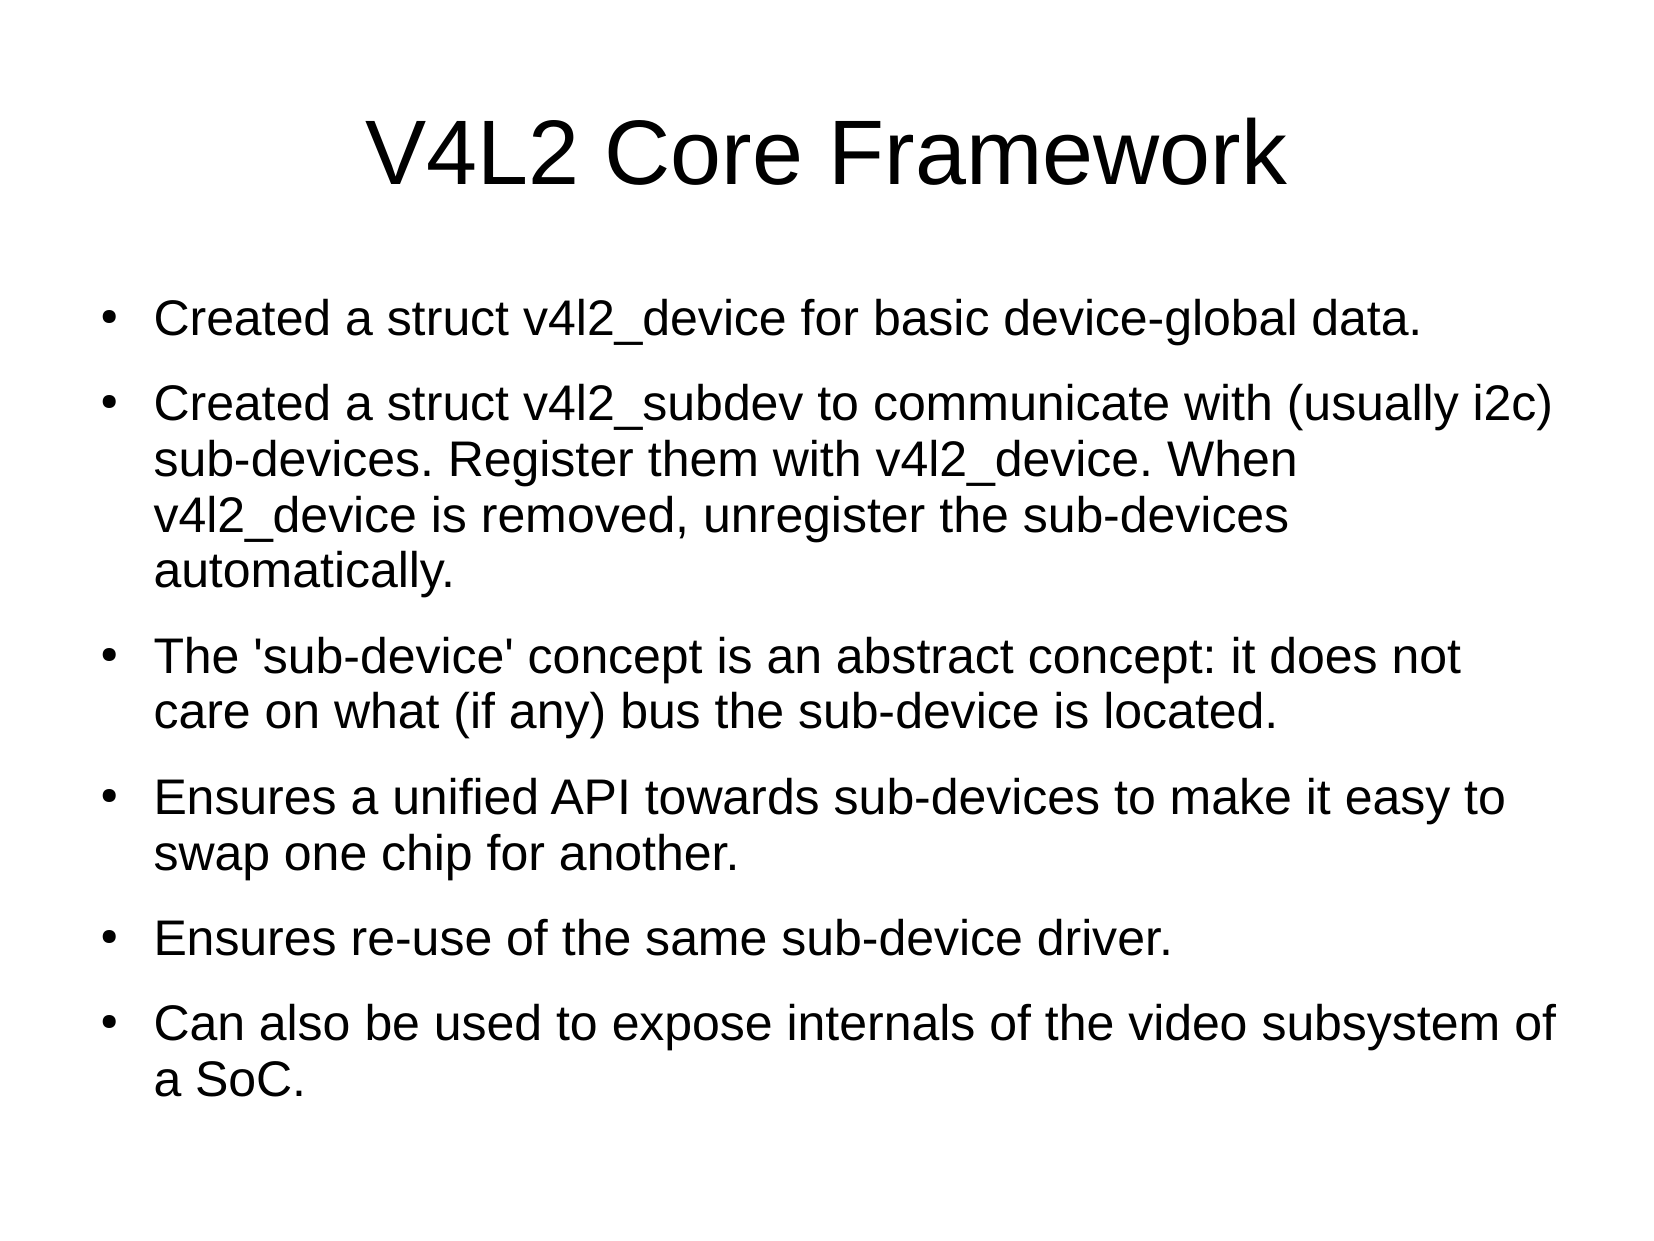

# V4L2 Core Framework
Created a struct v4l2_device for basic device-global data.
Created a struct v4l2_subdev to communicate with (usually i2c) sub-devices. Register them with v4l2_device. When v4l2_device is removed, unregister the sub-devices automatically.
The 'sub-device' concept is an abstract concept: it does not care on what (if any) bus the sub-device is located.
Ensures a unified API towards sub-devices to make it easy to swap one chip for another.
Ensures re-use of the same sub-device driver.
Can also be used to expose internals of the video subsystem of a SoC.